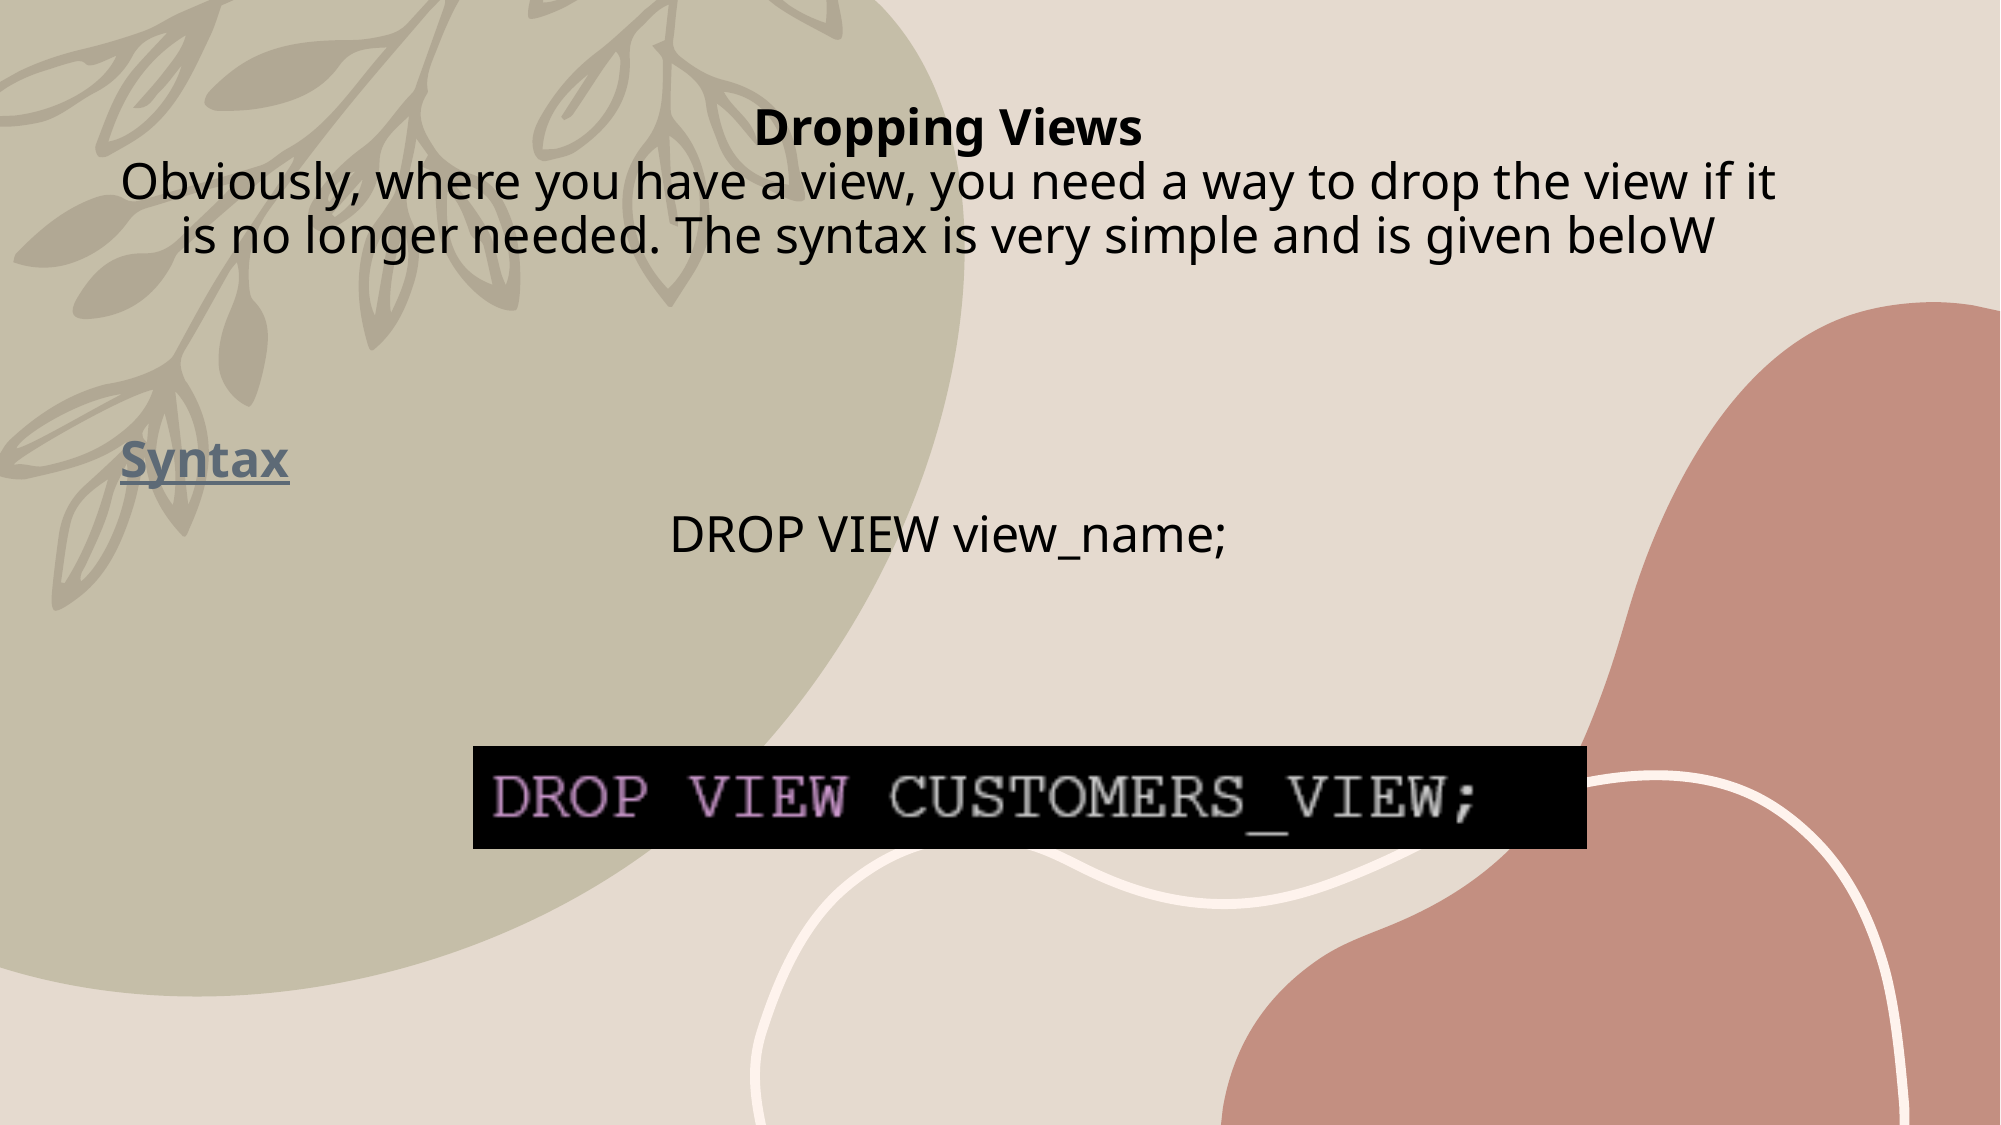

Dropping Views
Obviously, where you have a view, you need a way to drop the view if it is no longer needed. The syntax is very simple and is given beloW
Syntax
DROP VIEW view_name;
#